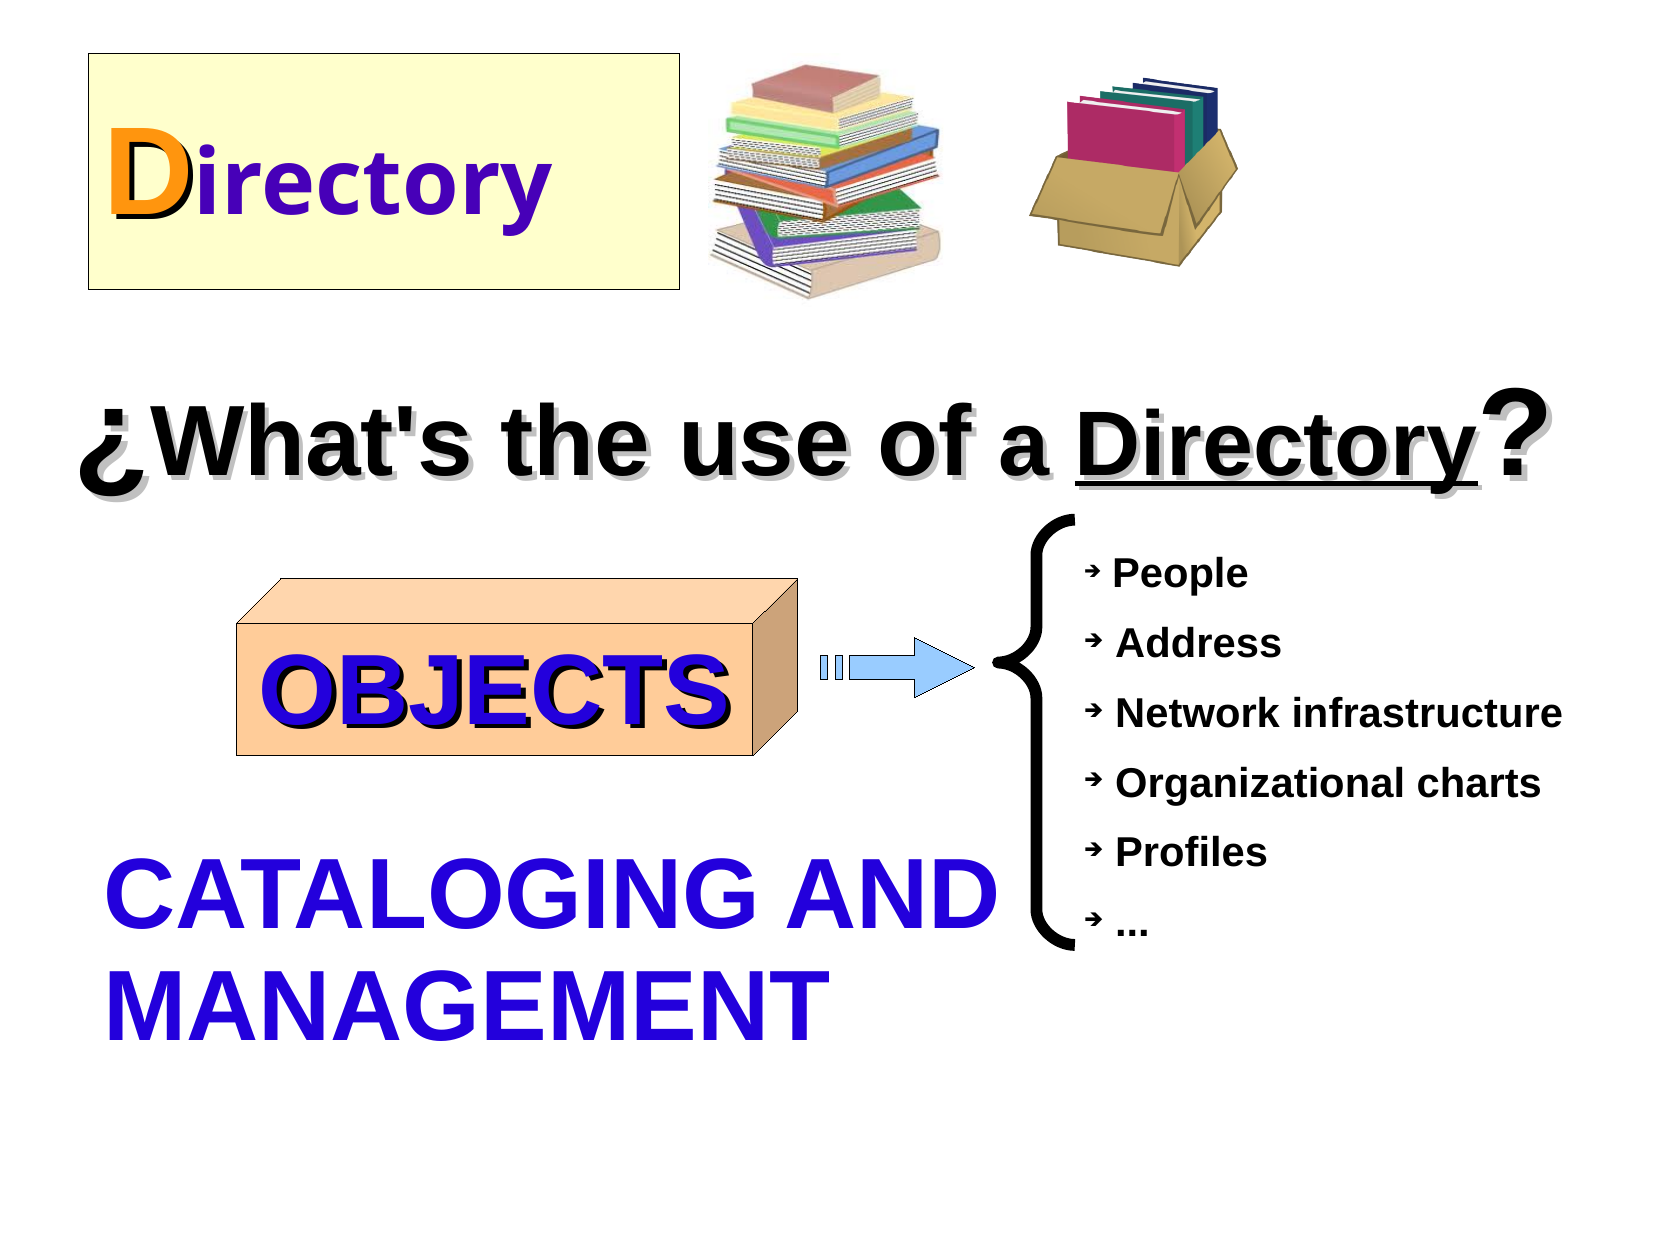

Directory
¿What's the use of a Directory?
 People
 Address
 Network infrastructure
 Organizational charts
 Profiles
 ...
OBJECTS
CATALOGING AND MANAGEMENT